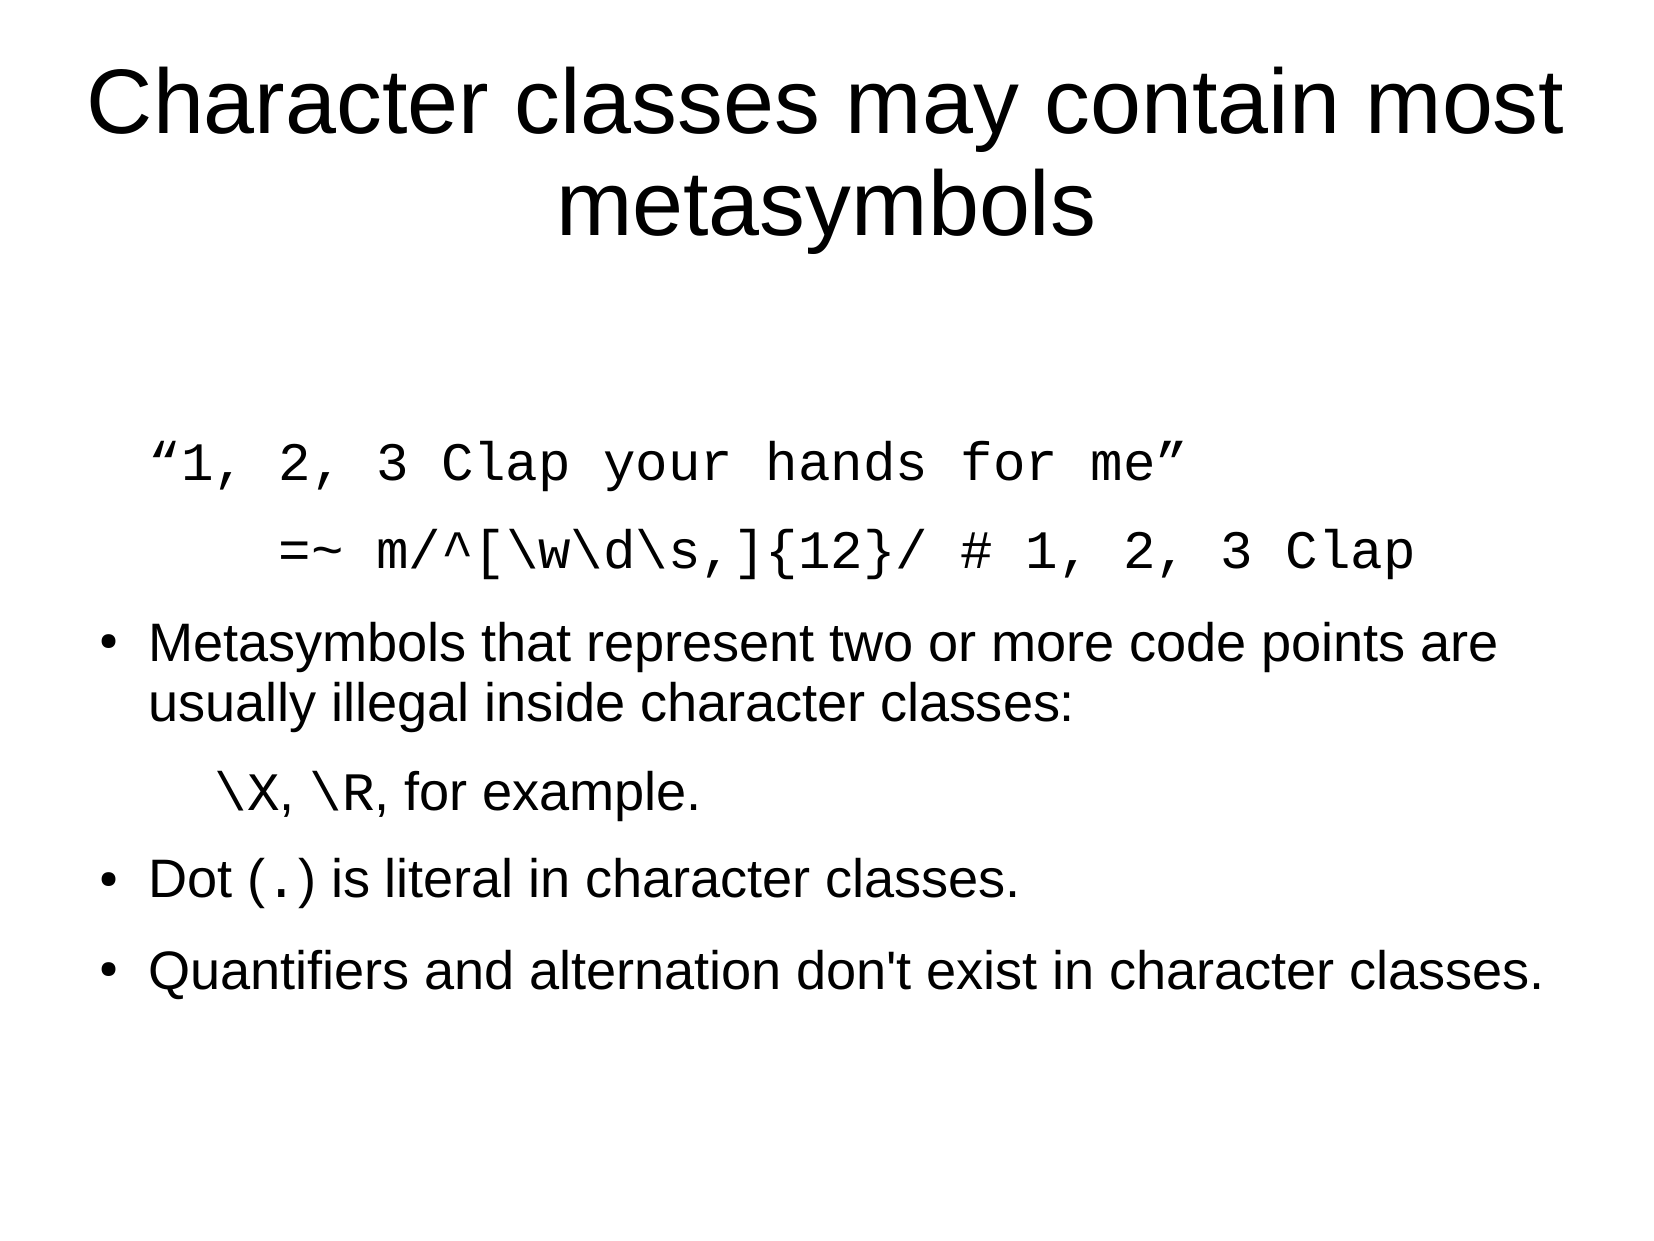

# Character classes may contain most metasymbols
“1, 2, 3 Clap your hands for me”
 =~ m/^[\w\d\s,]{12}/ # 1, 2, 3 Clap
Metasymbols that represent two or more code points are usually illegal inside character classes:
\X, \R, for example.
Dot (.) is literal in character classes.
Quantifiers and alternation don't exist in character classes.